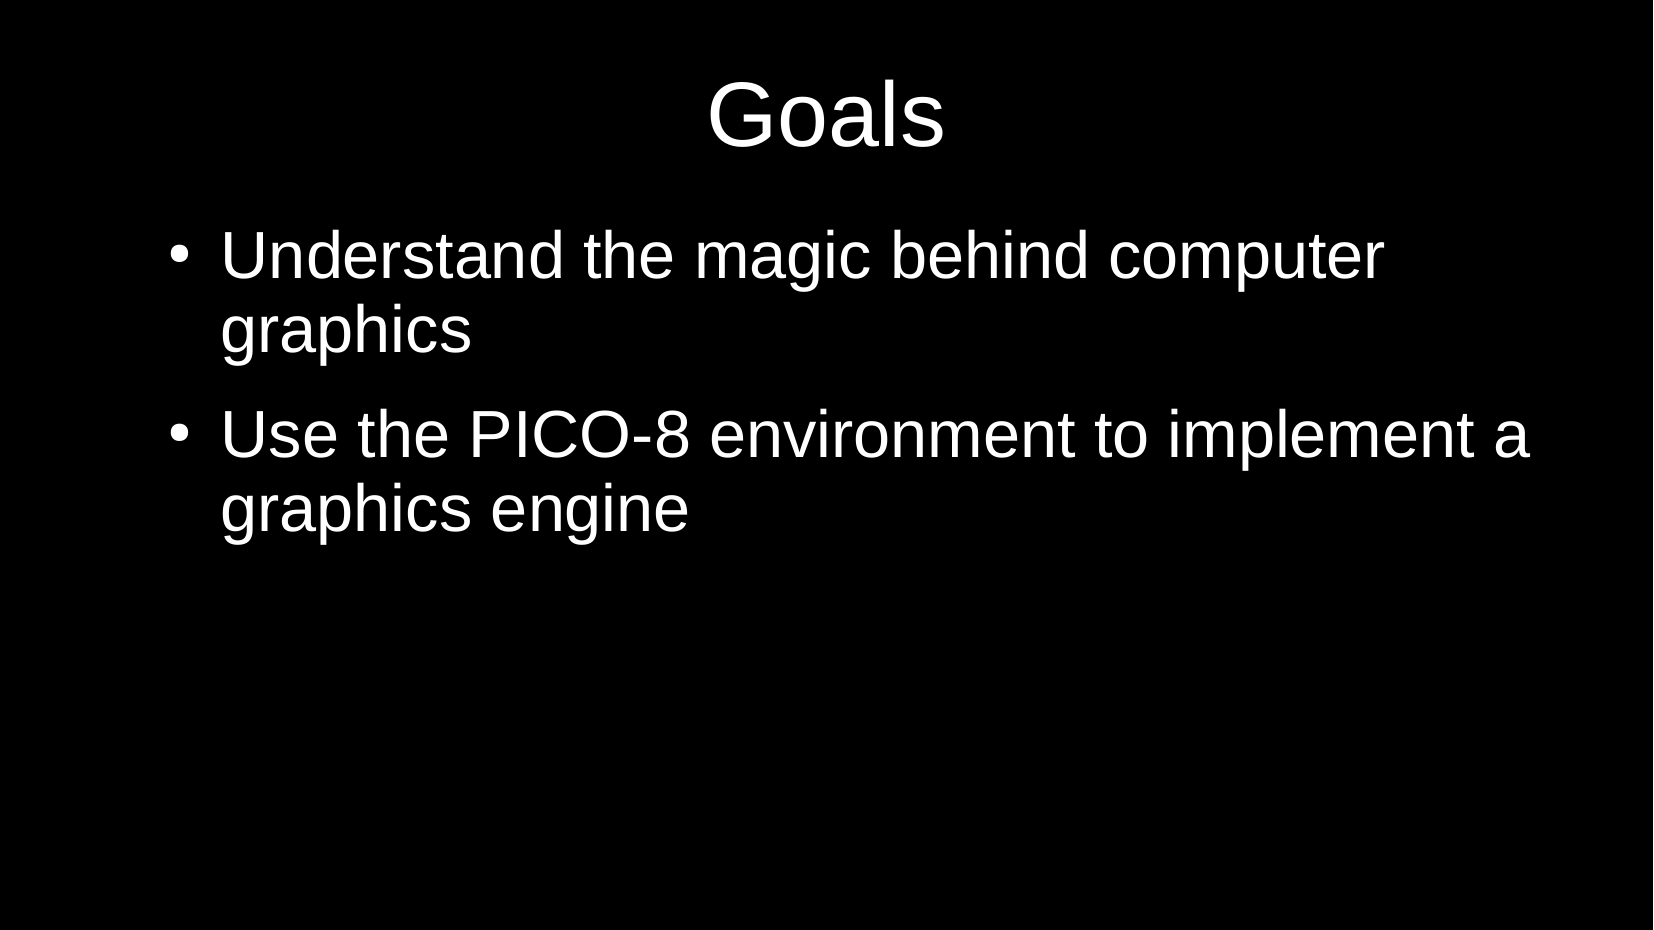

# Goals
Understand the magic behind computer graphics
Use the PICO-8 environment to implement a graphics engine